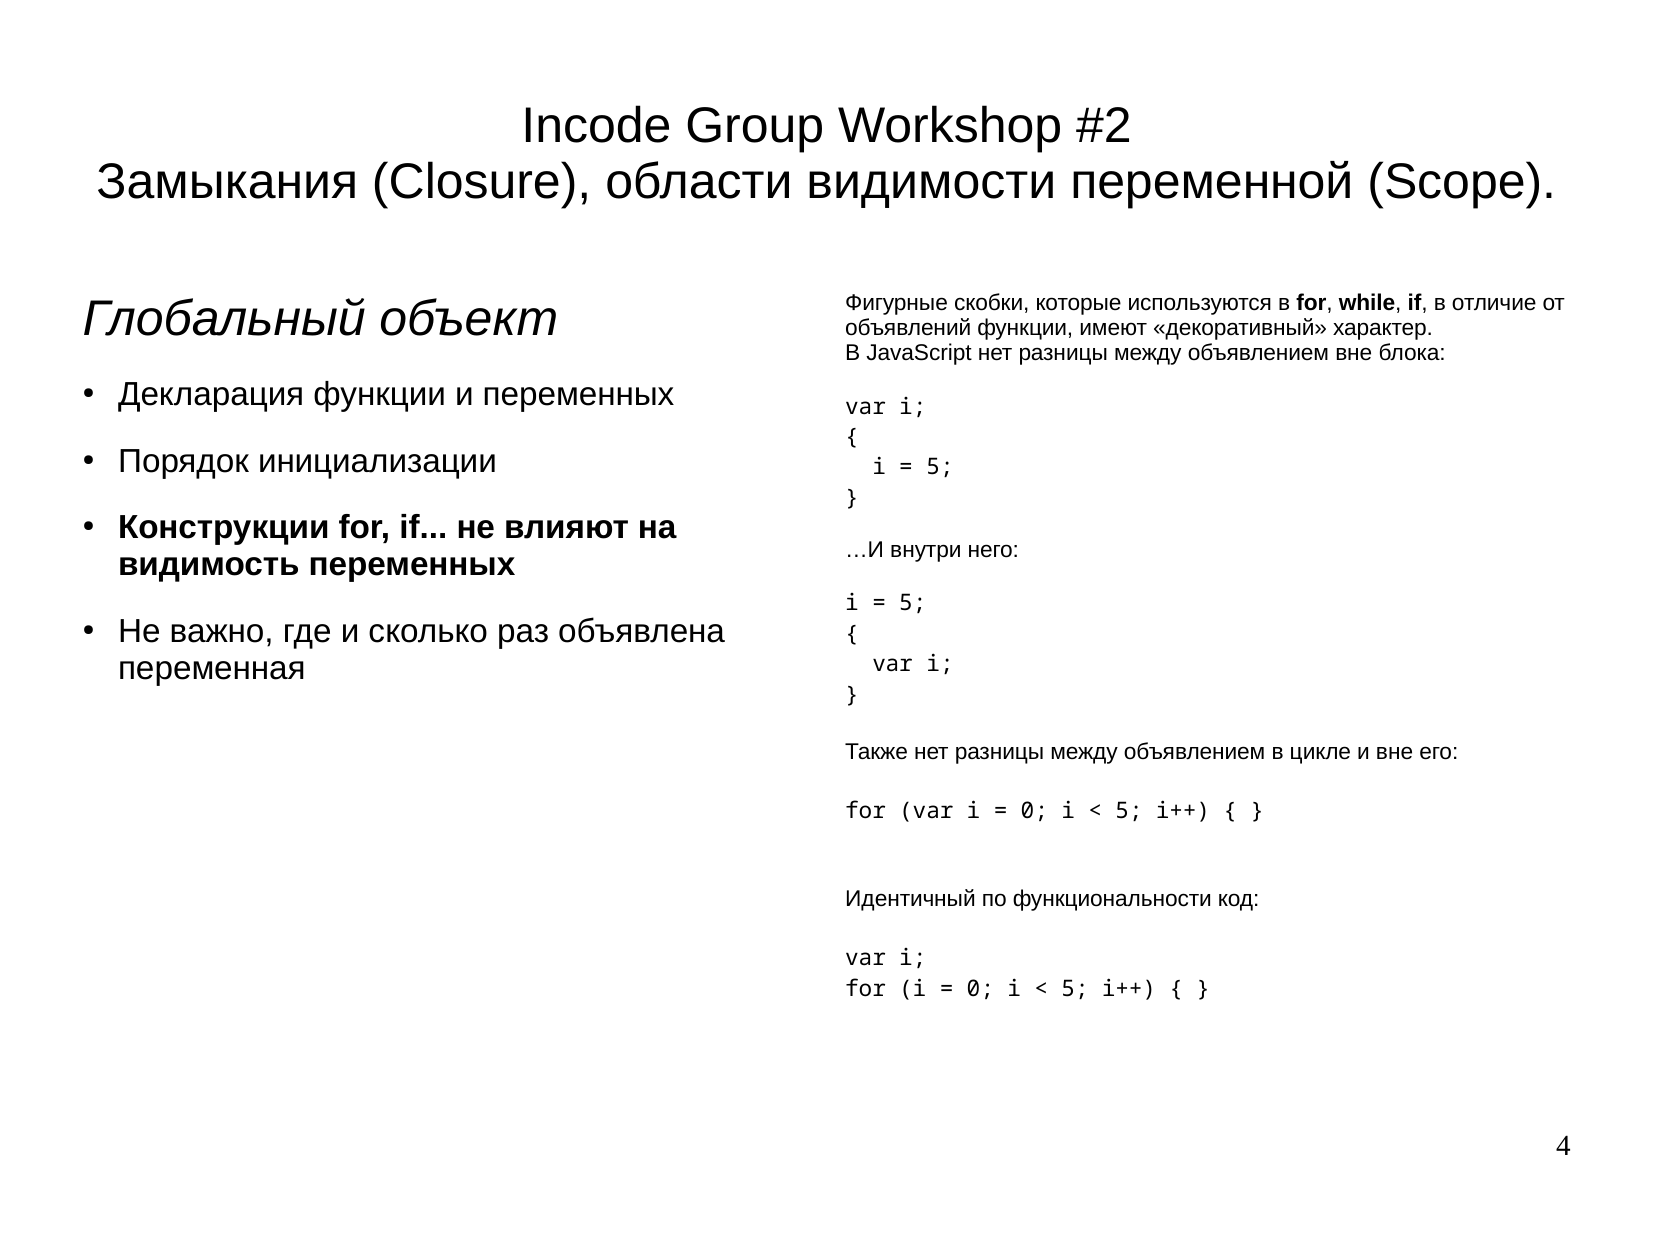

# Incode Group Workshop #2 Замыкания (Closure), области видимости переменной (Scope).
Глобальный объект
Декларация функции и переменных
Порядок инициализации
Конструкции for, if... не влияют на видимость переменных
Не важно, где и сколько раз объявлена переменная
Фигурные скобки, которые используются в for, while, if, в отличие от объявлений функции, имеют «декоративный» характер.
В JavaScript нет разницы между объявлением вне блока:
var i;
{
 i = 5;
}
…И внутри него:
i = 5;
{
 var i;
}
Также нет разницы между объявлением в цикле и вне его:
for (var i = 0; i < 5; i++) { }
Идентичный по функциональности код:
var i;
for (i = 0; i < 5; i++) { }
4